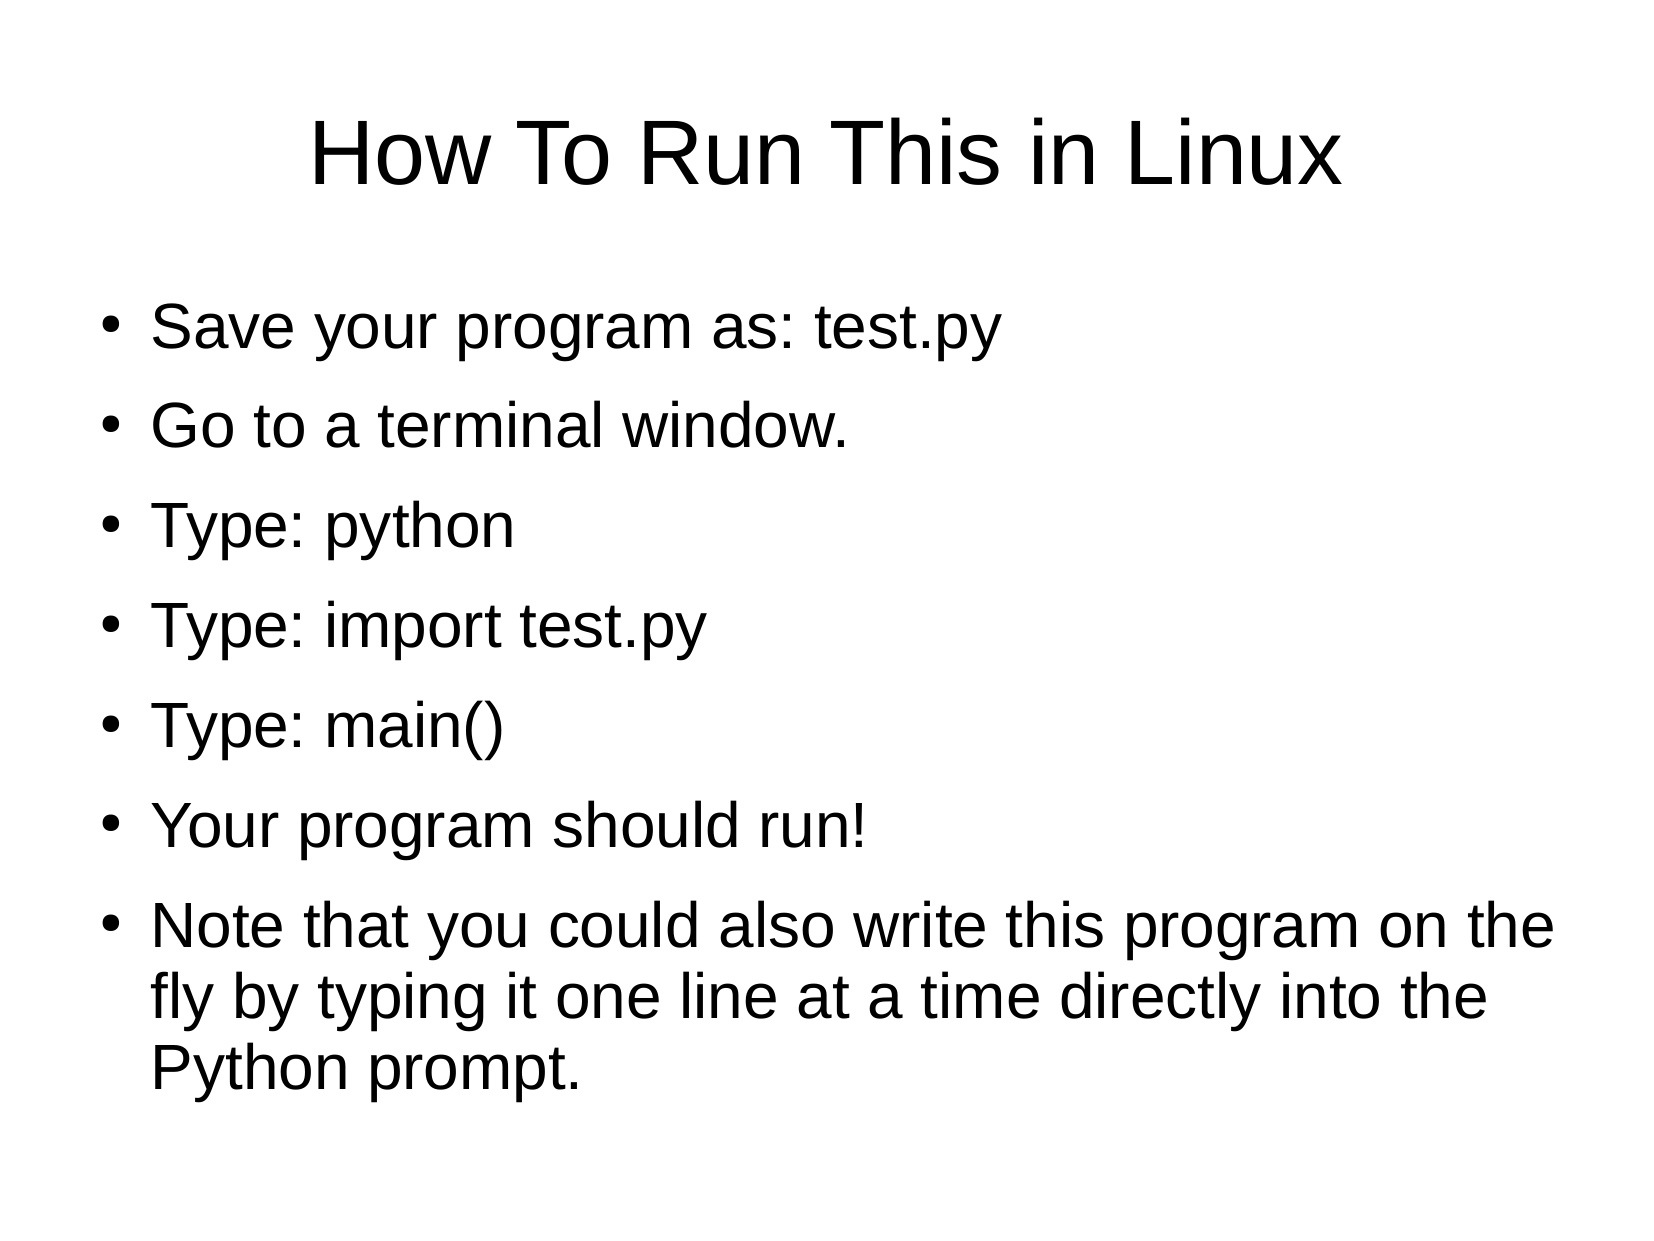

# How To Run This in Linux
Save your program as: test.py
Go to a terminal window.
Type: python
Type: import test.py
Type: main()
Your program should run!
Note that you could also write this program on the fly by typing it one line at a time directly into the Python prompt.